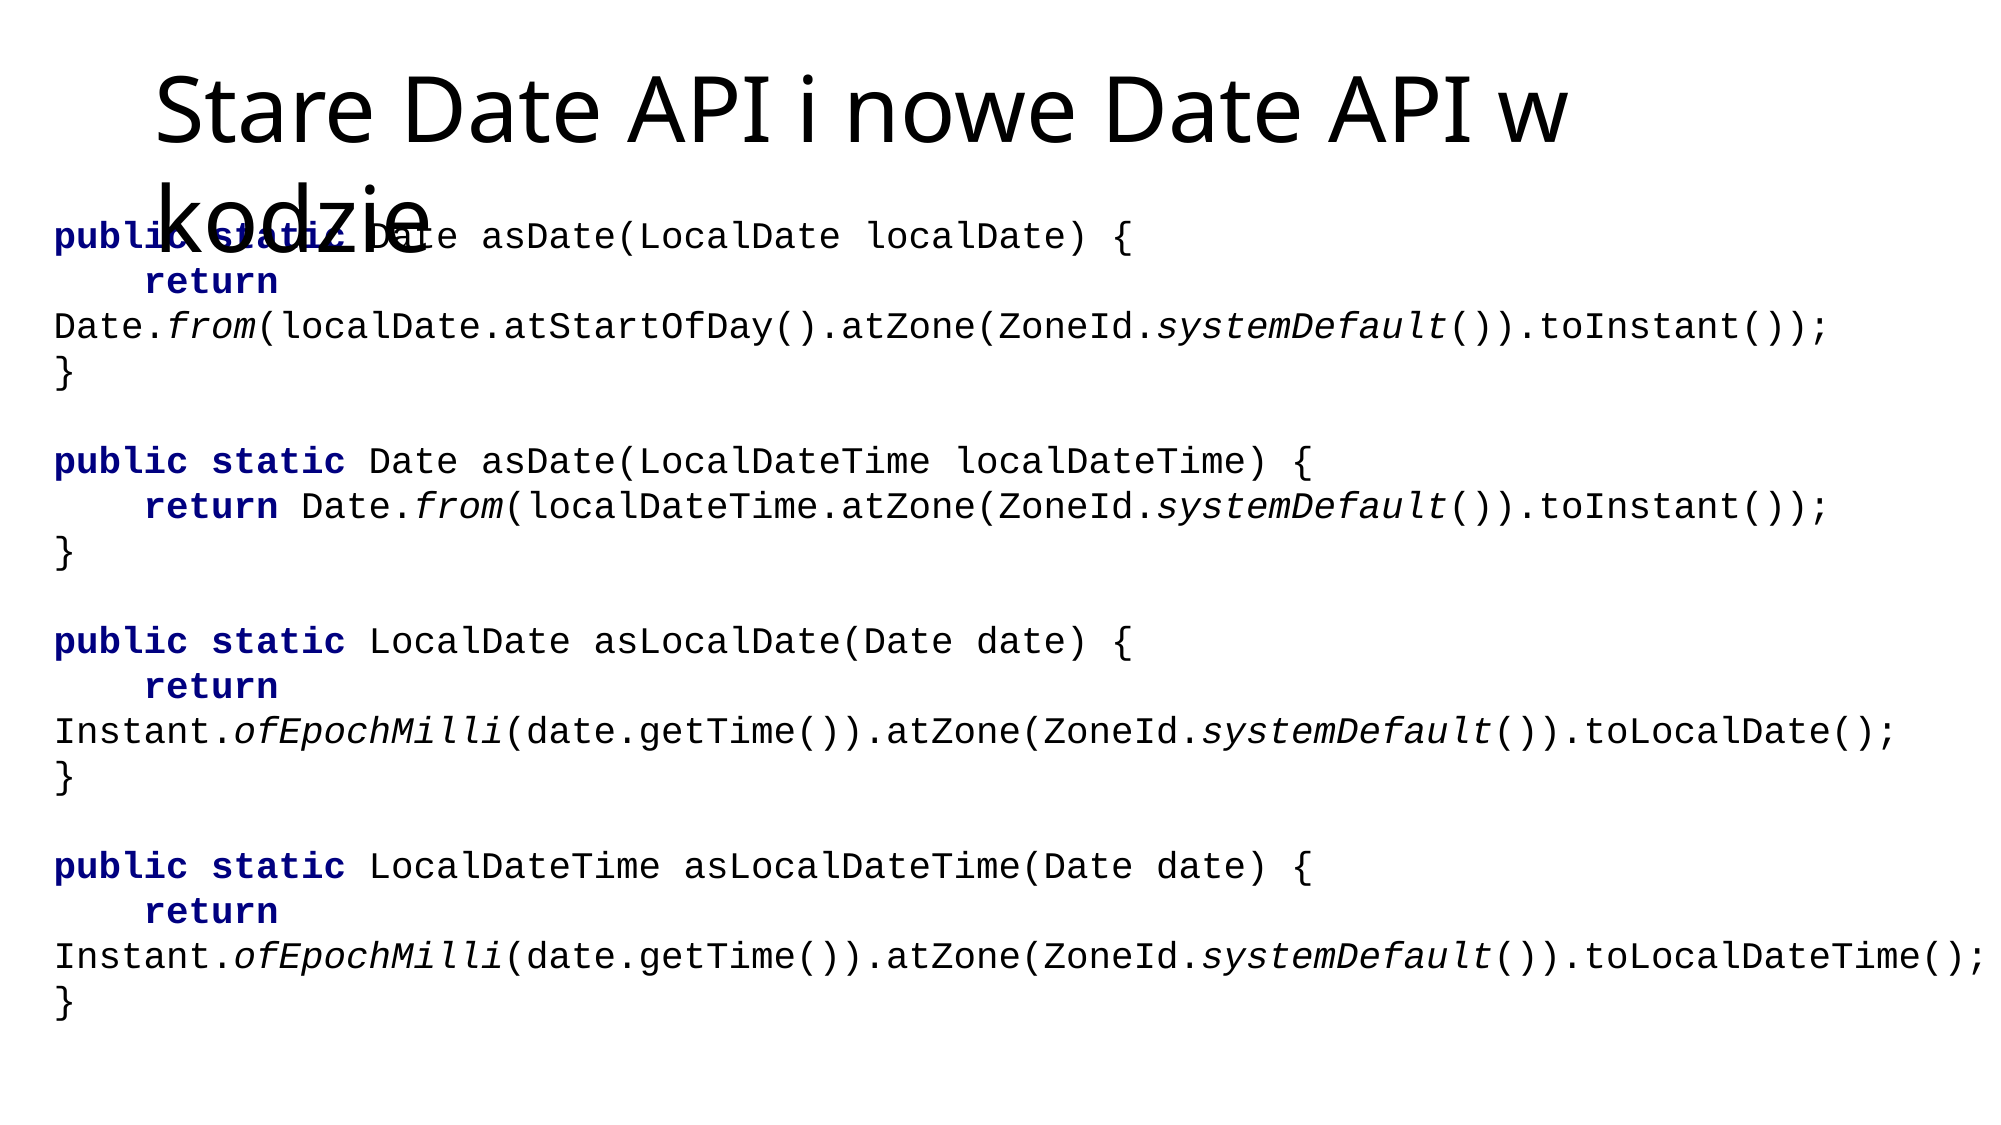

Stare Date API i nowe Date API w kodzie
public static Date asDate(LocalDate localDate) {
 return Date.from(localDate.atStartOfDay().atZone(ZoneId.systemDefault()).toInstant());
}
public static Date asDate(LocalDateTime localDateTime) {
 return Date.from(localDateTime.atZone(ZoneId.systemDefault()).toInstant());
}
public static LocalDate asLocalDate(Date date) {
 return Instant.ofEpochMilli(date.getTime()).atZone(ZoneId.systemDefault()).toLocalDate();
}
public static LocalDateTime asLocalDateTime(Date date) {
 return Instant.ofEpochMilli(date.getTime()).atZone(ZoneId.systemDefault()).toLocalDateTime();
}